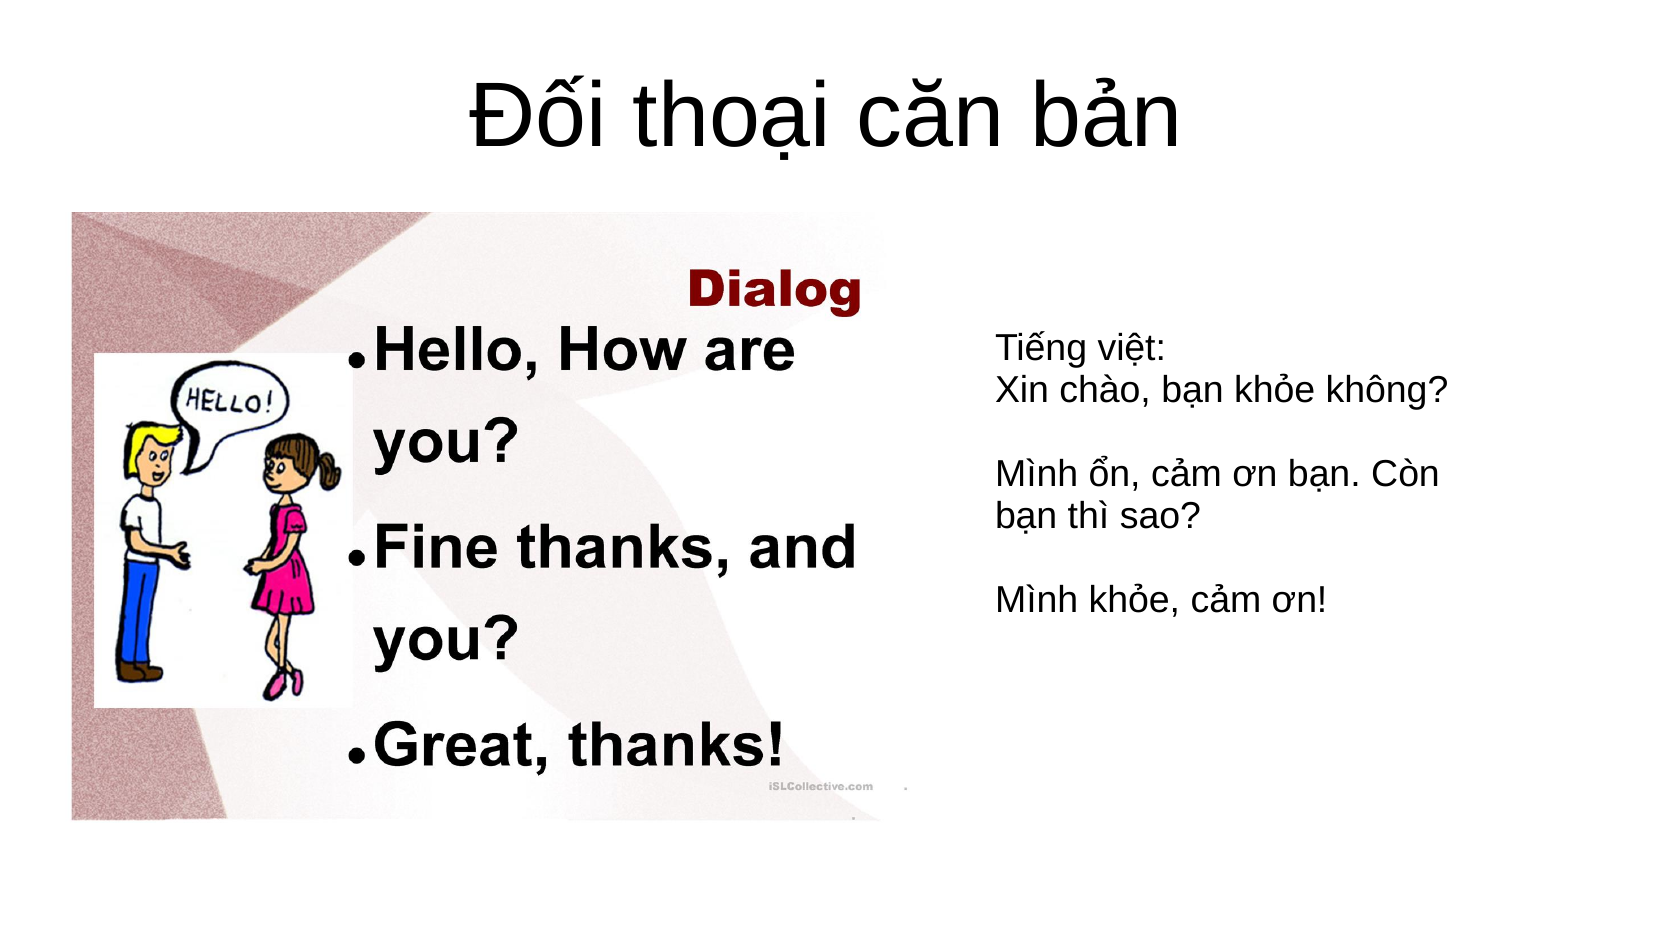

# Đối thoại căn bản
Tiếng việt:
Xin chào, bạn khỏe không?
Mình ổn, cảm ơn bạn. Còn bạn thì sao?
Mình khỏe, cảm ơn!